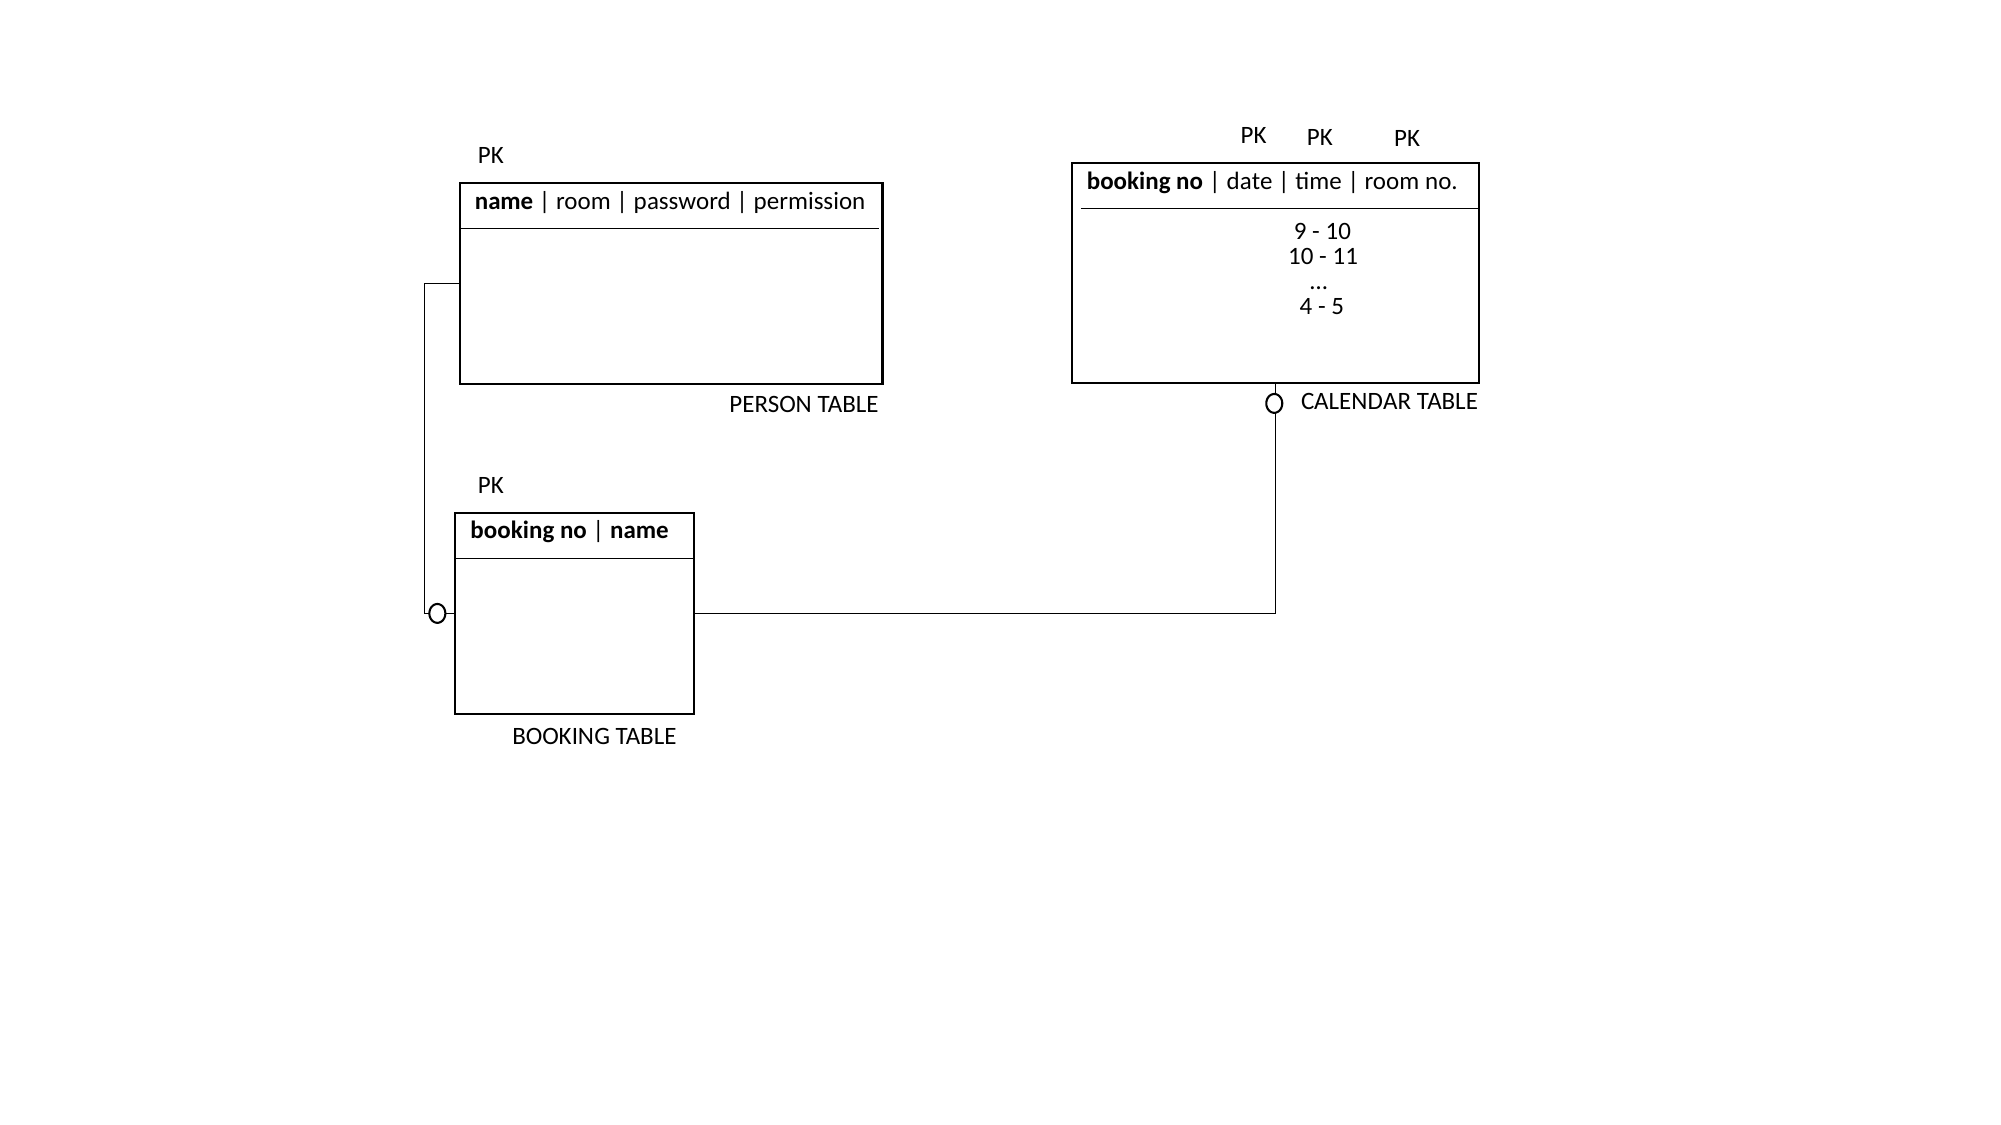

PK
PK
PK
PK
booking no | date | time | room no.
 9 - 10
 10 - 11
 …
 4 - 5
name | room | password | permission
CALENDAR TABLE
PERSON TABLE
PK
booking no | name
BOOKING TABLE